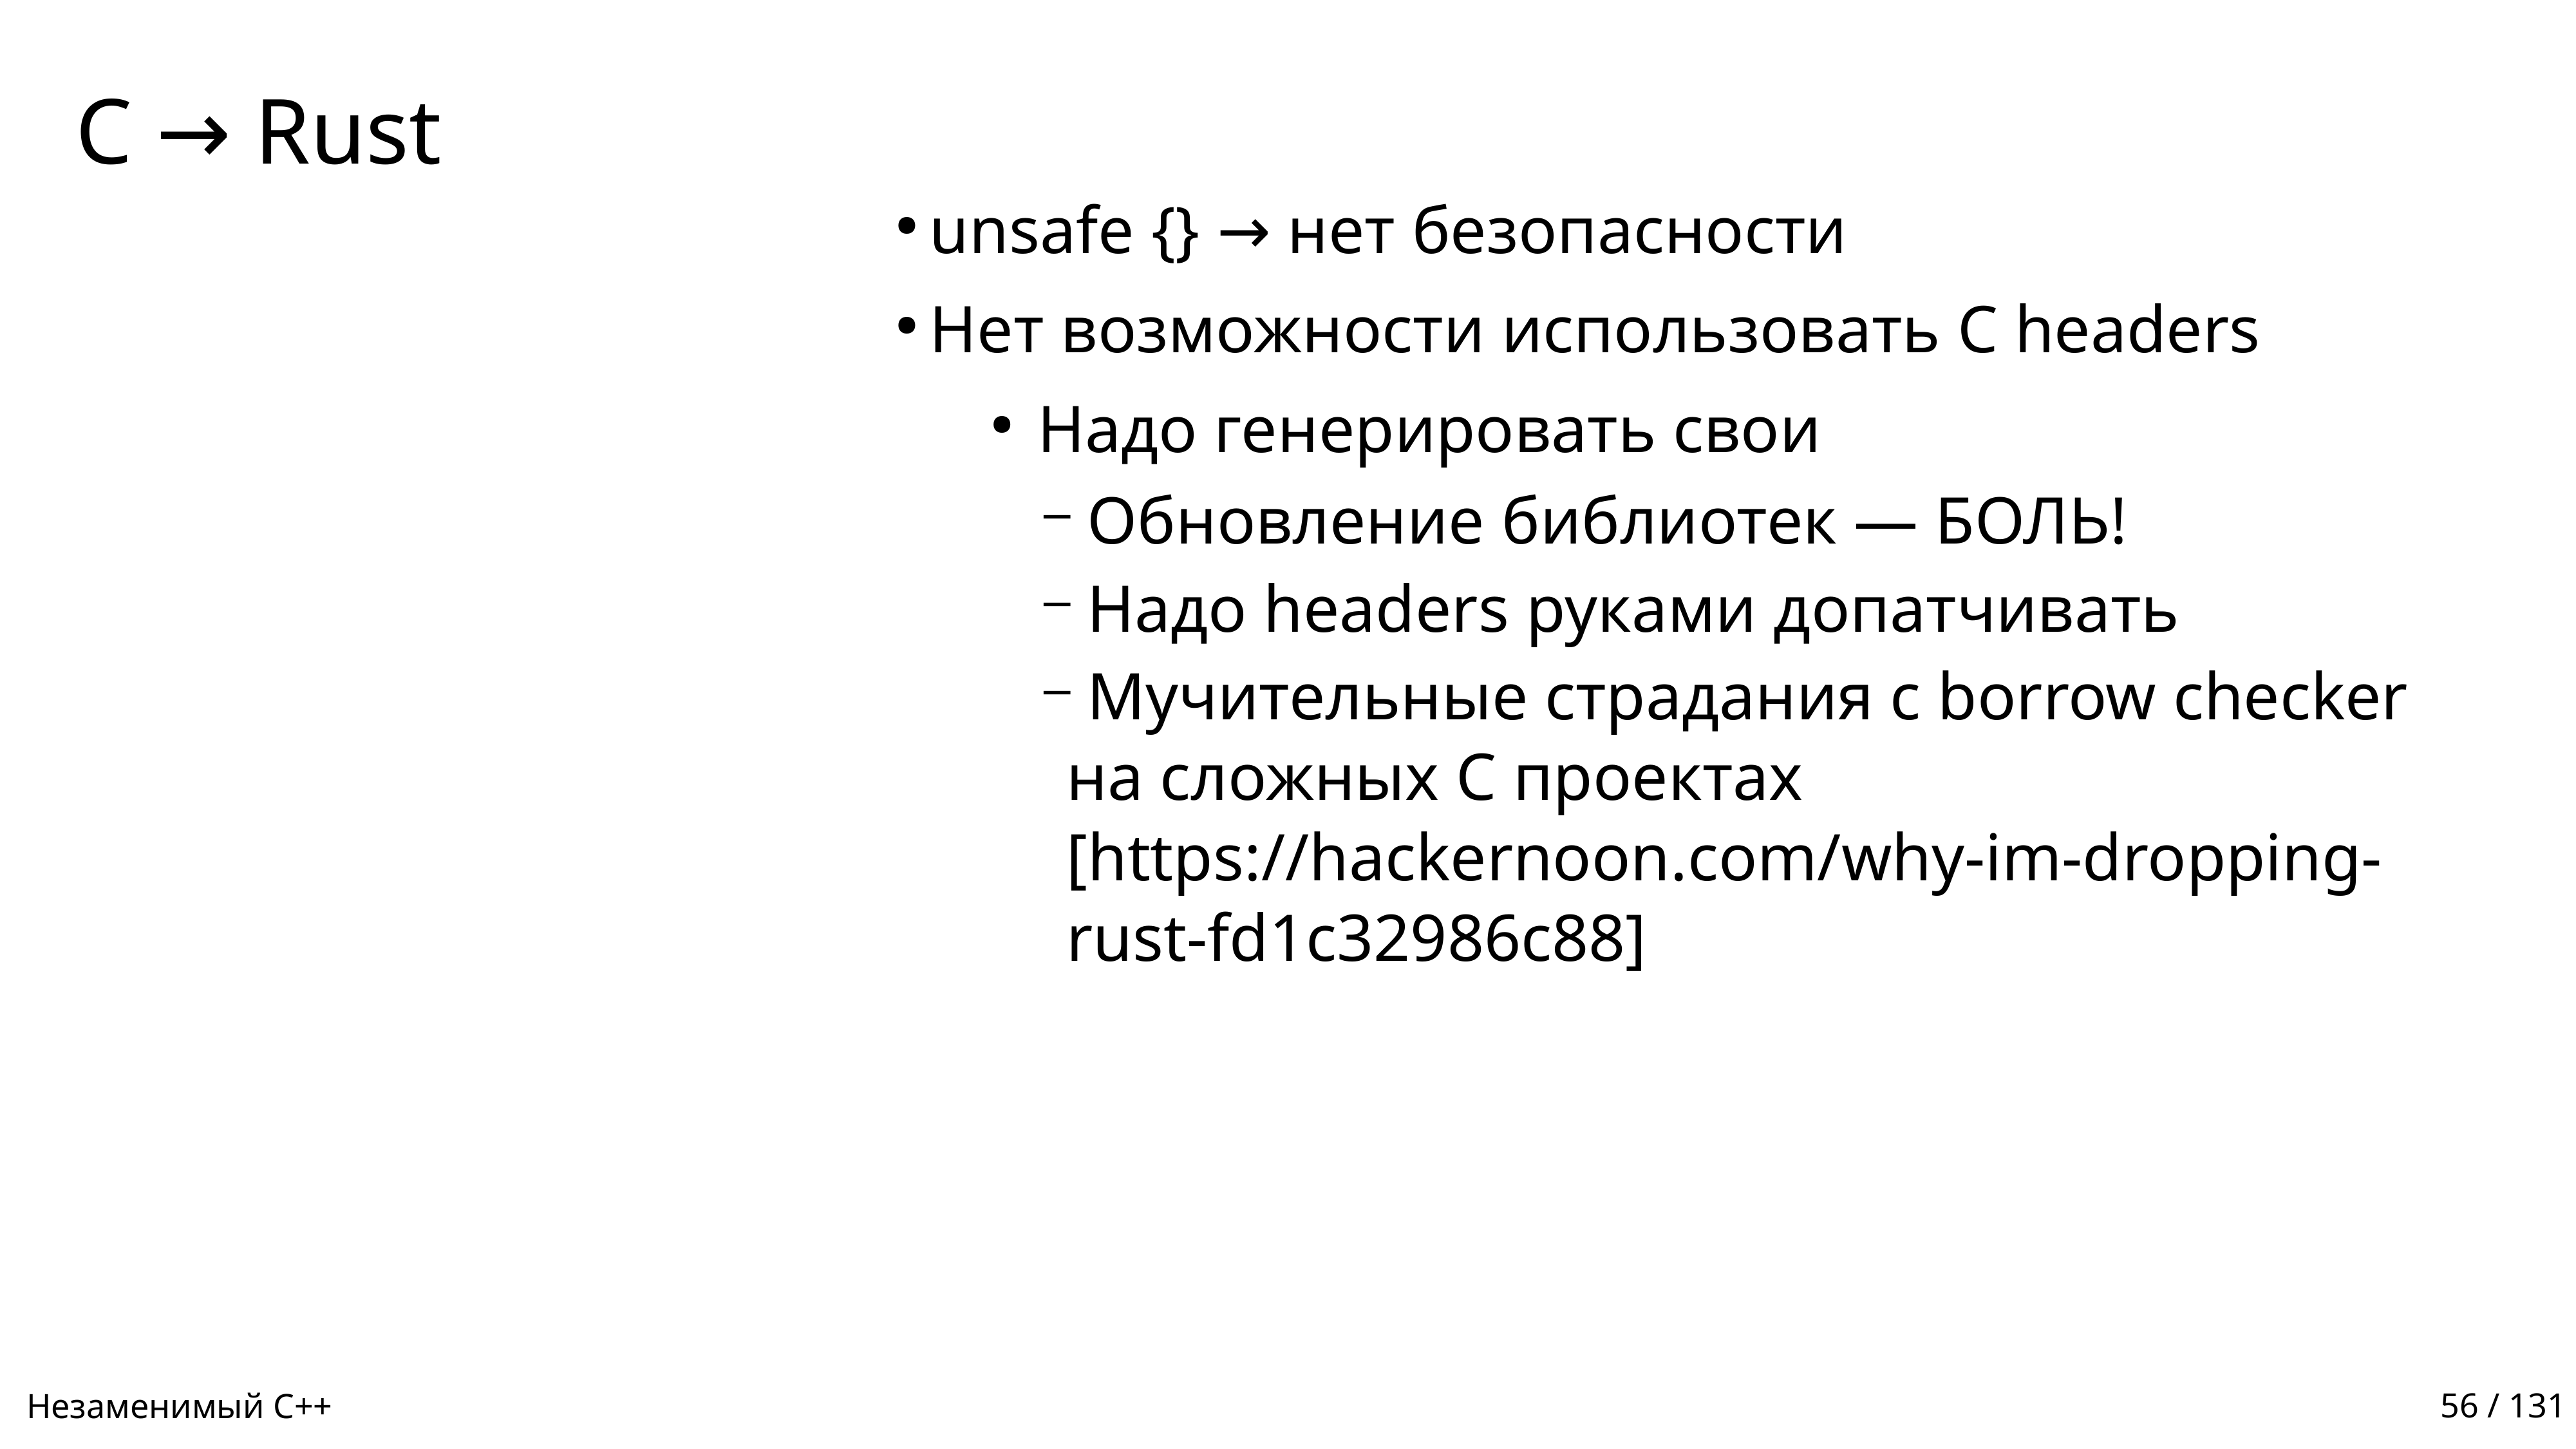

# C → Rust
unsafe {} → нет безопасности
Нет возможности использовать C headers
 Надо генерировать свои
 Обновление библиотек — БОЛЬ!
 Надо headers руками допатчивать
 Мучительные страдания с borrow checker на сложных С проектах [https://hackernoon.com/why-im-dropping-rust-fd1c32986c88]
Незаменимый C++